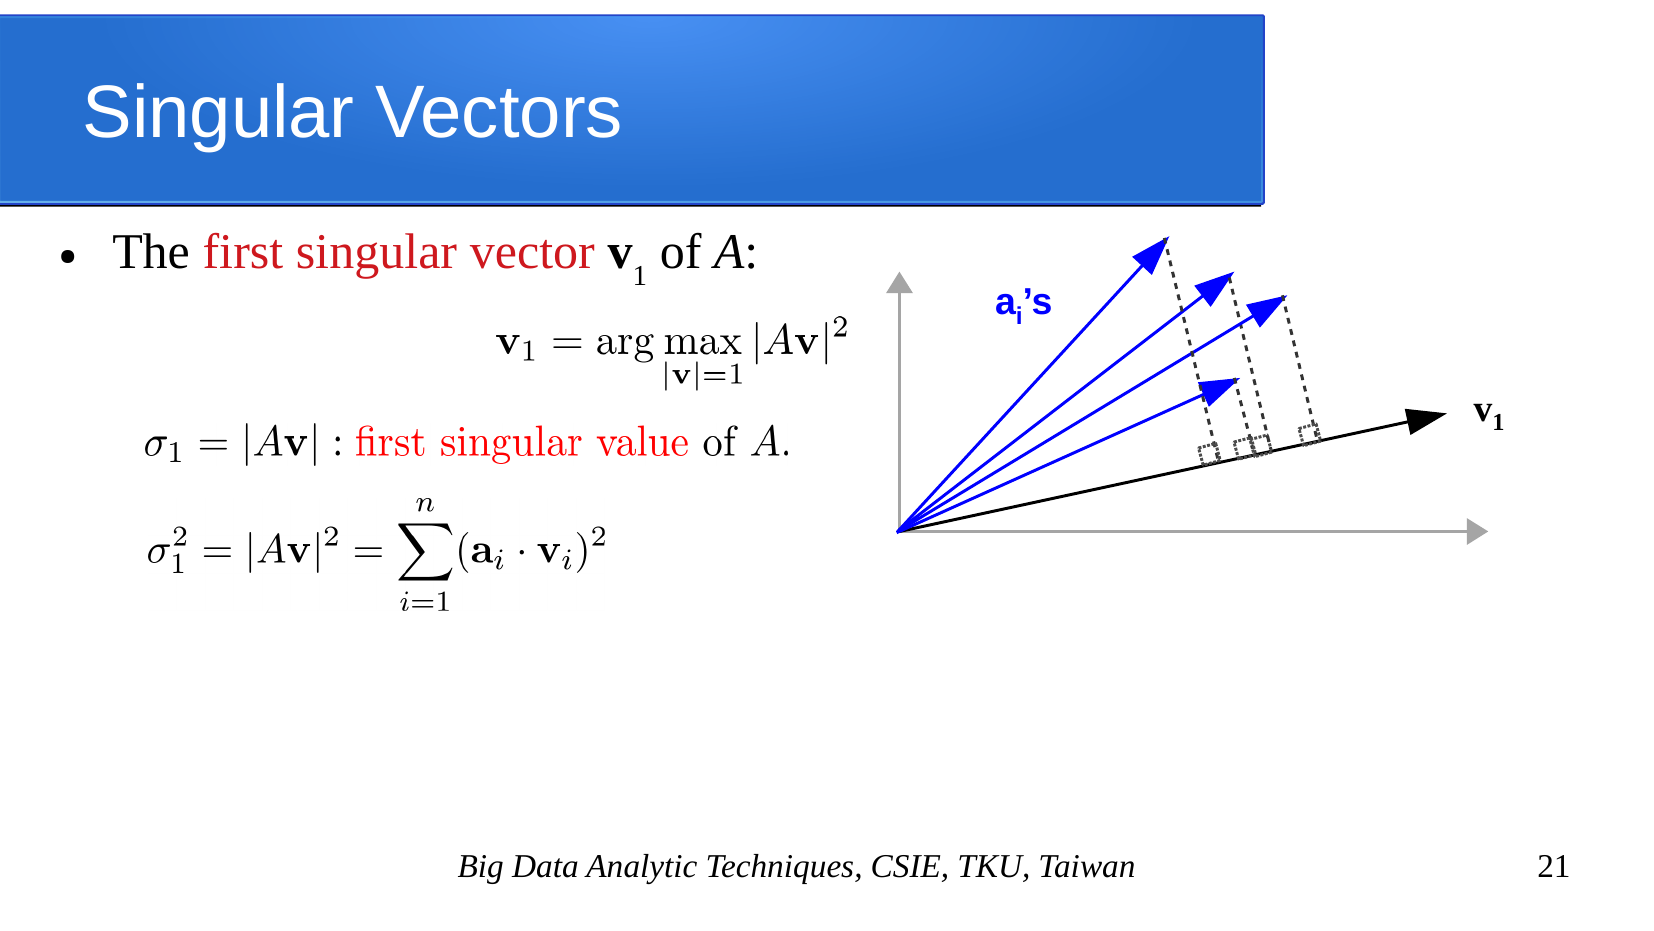

# Singular Vectors
The first singular vector v1 of A:
ai’s
v1
Big Data Analytic Techniques, CSIE, TKU, Taiwan
21